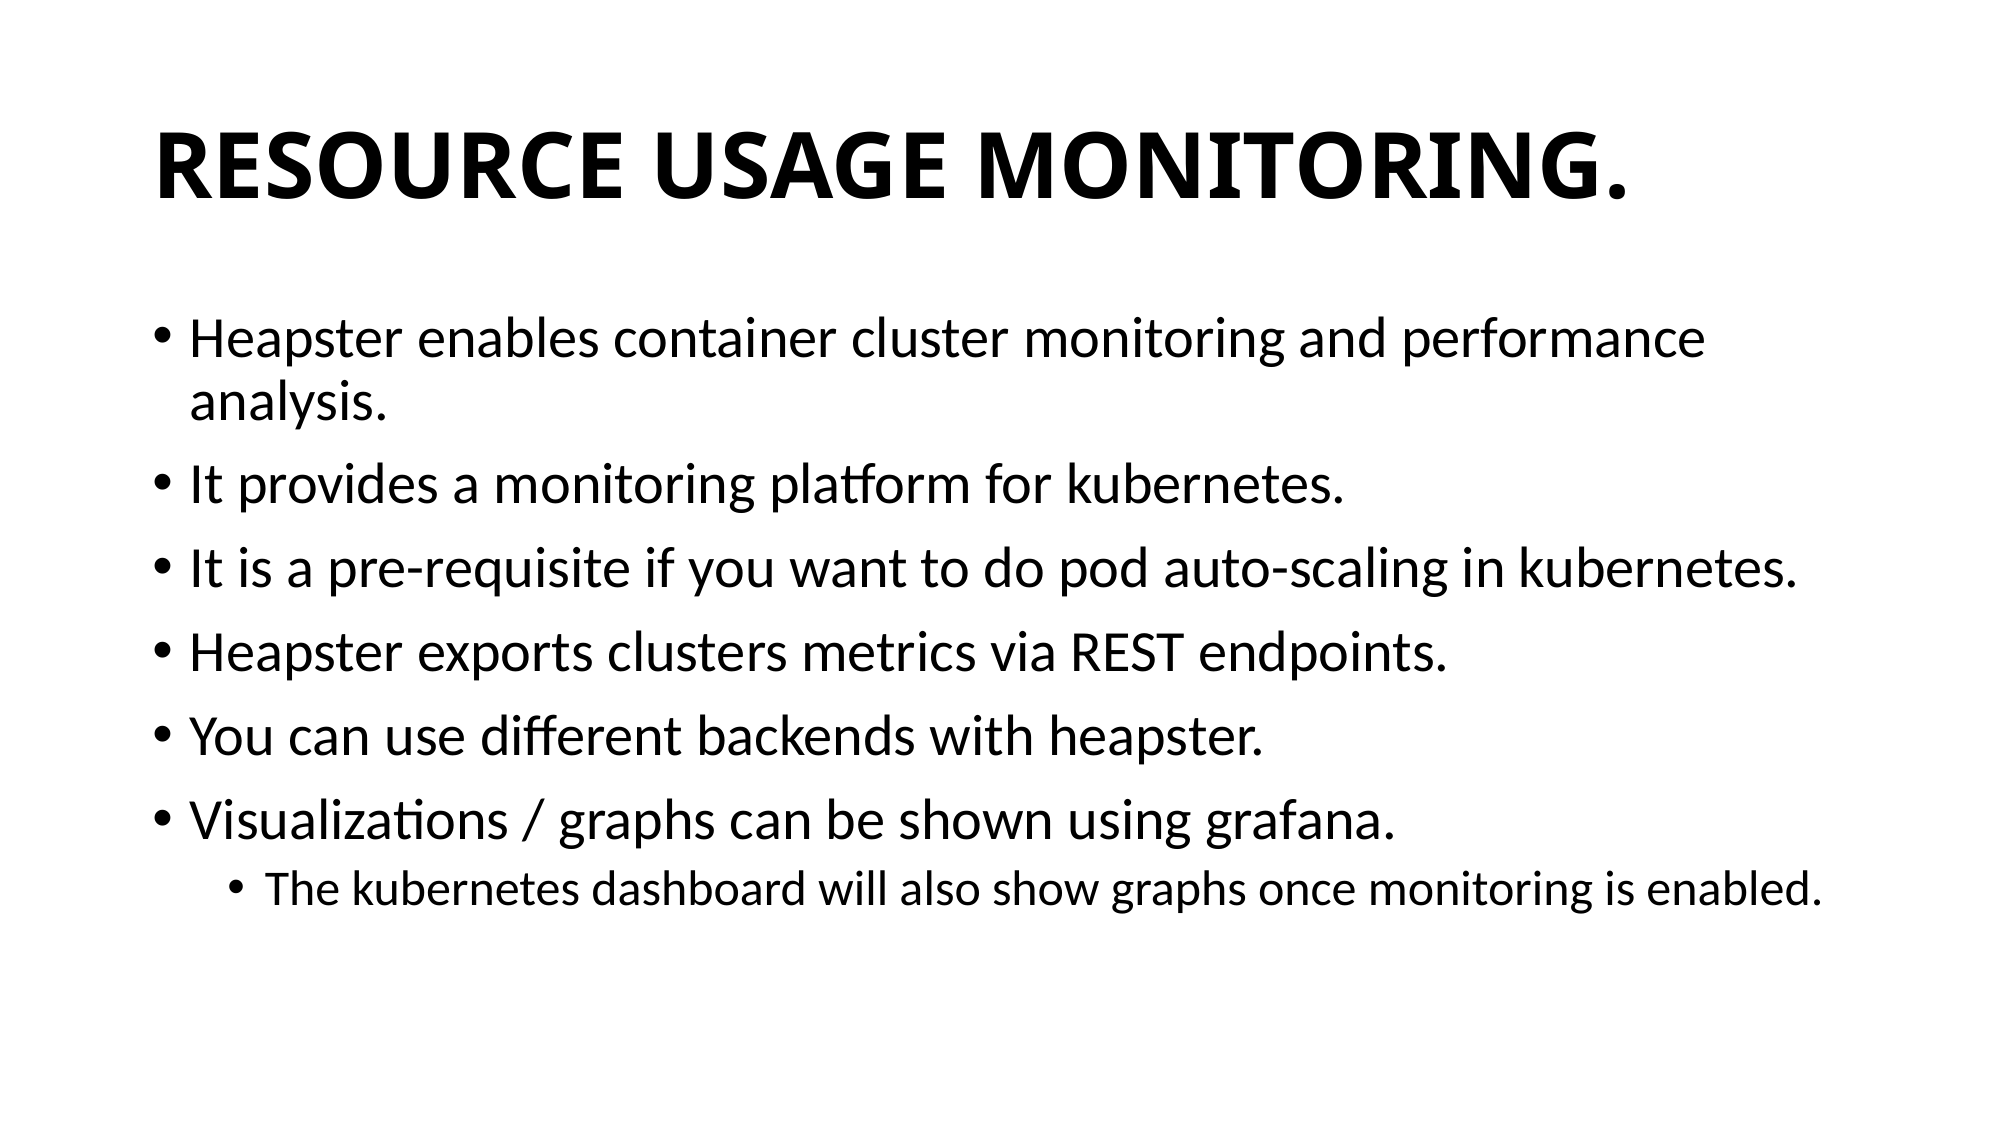

# RESOURCE USAGE MONITORING.
Heapster enables container cluster monitoring and performance analysis.
It provides a monitoring platform for kubernetes.
It is a pre-requisite if you want to do pod auto-scaling in kubernetes.
Heapster exports clusters metrics via REST endpoints.
You can use different backends with heapster.
Visualizations / graphs can be shown using grafana.
The kubernetes dashboard will also show graphs once monitoring is enabled.